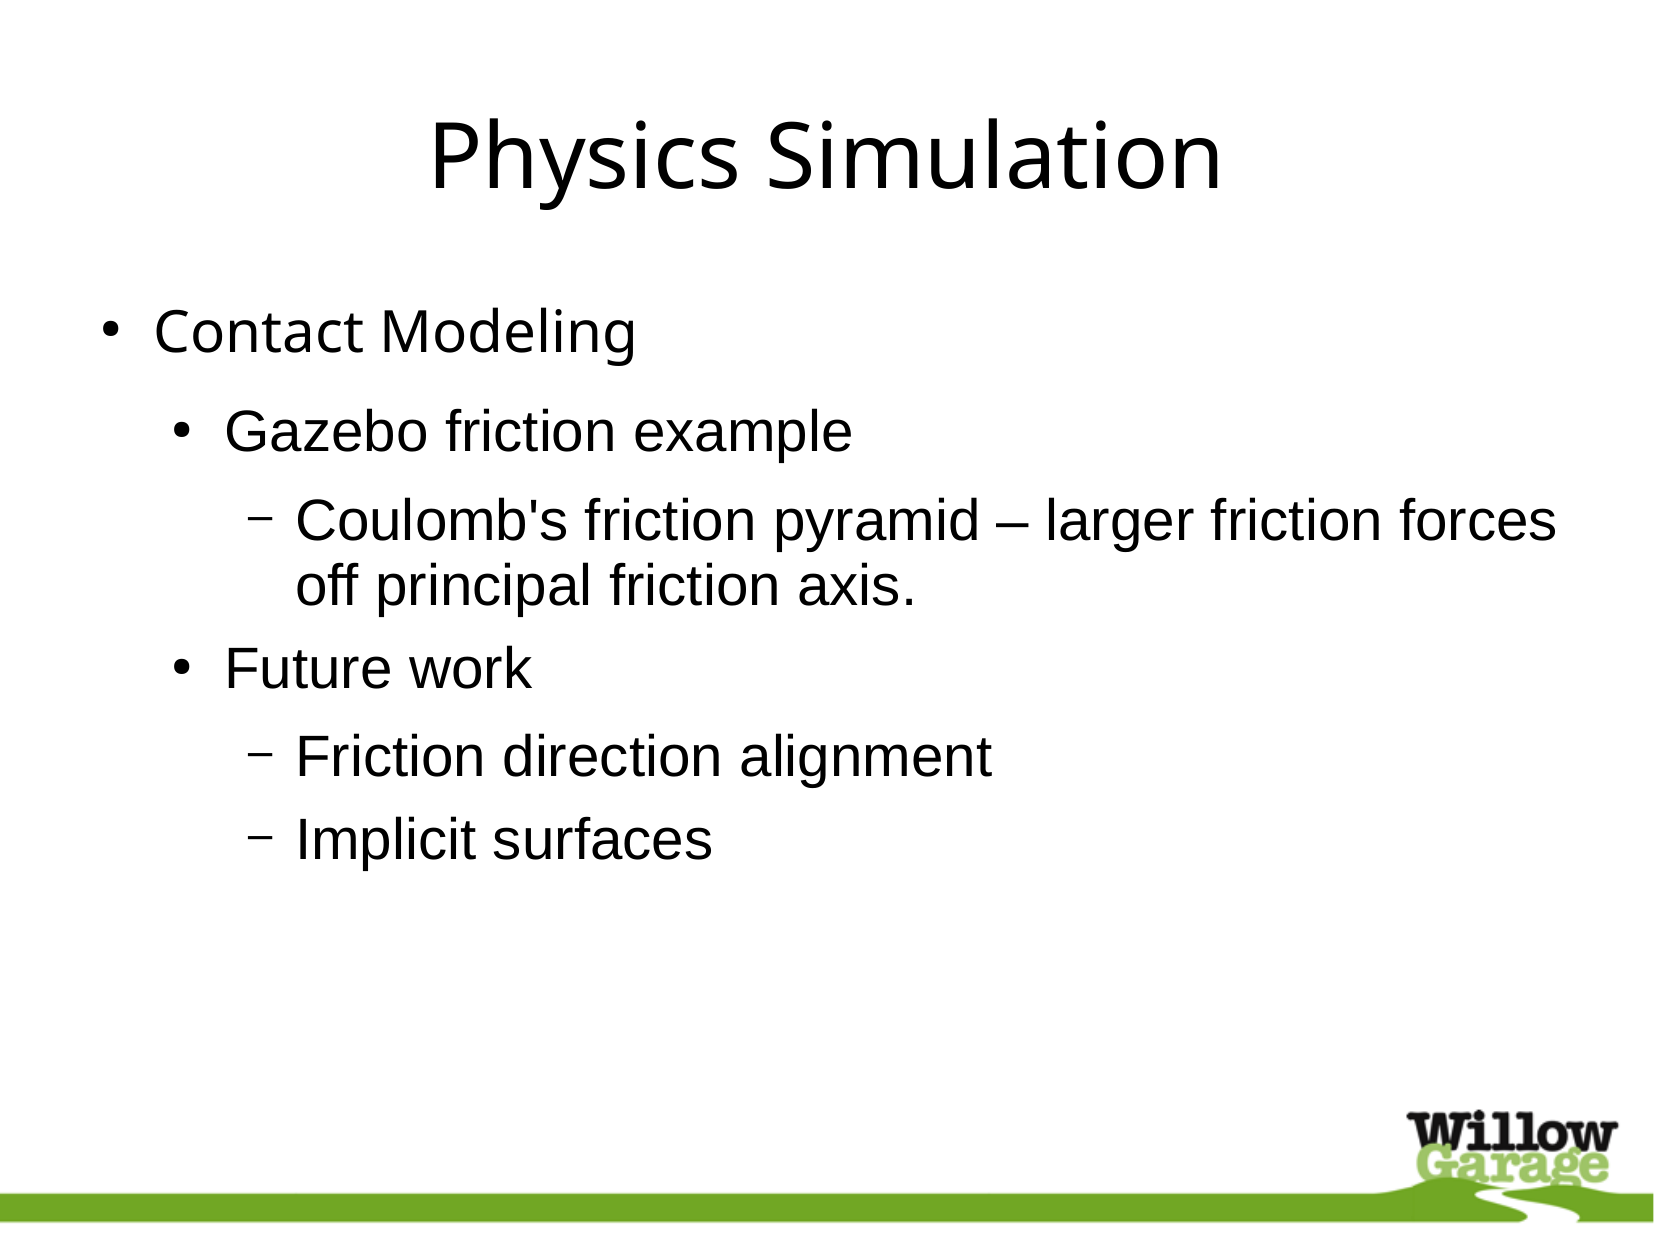

# Physics Simulation
Contact Modeling
Gazebo friction example
Coulomb's friction pyramid – larger friction forces off principal friction axis.
Future work
Friction direction alignment
Implicit surfaces